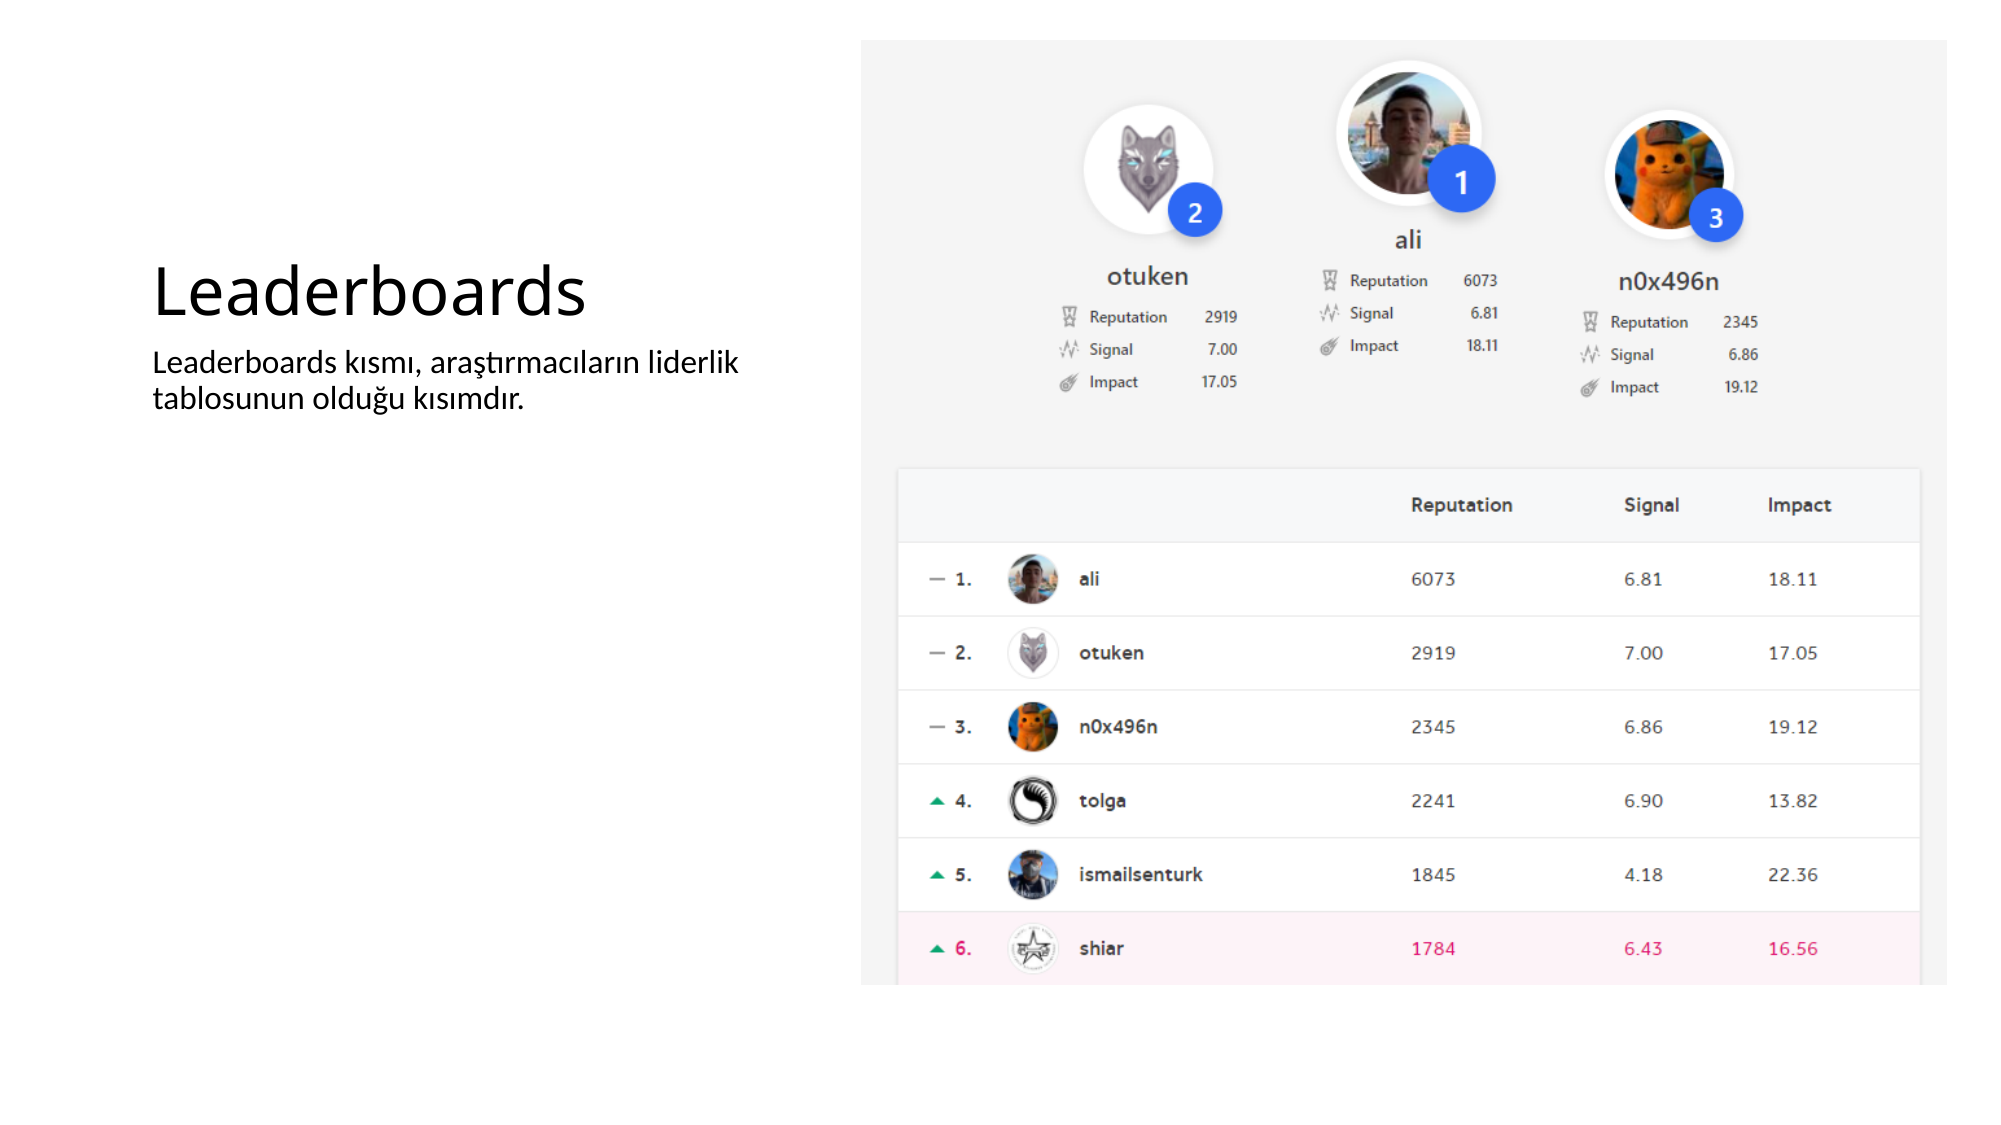

# Leaderboards
Leaderboards kısmı, araştırmacıların liderlik tablosunun olduğu kısımdır.